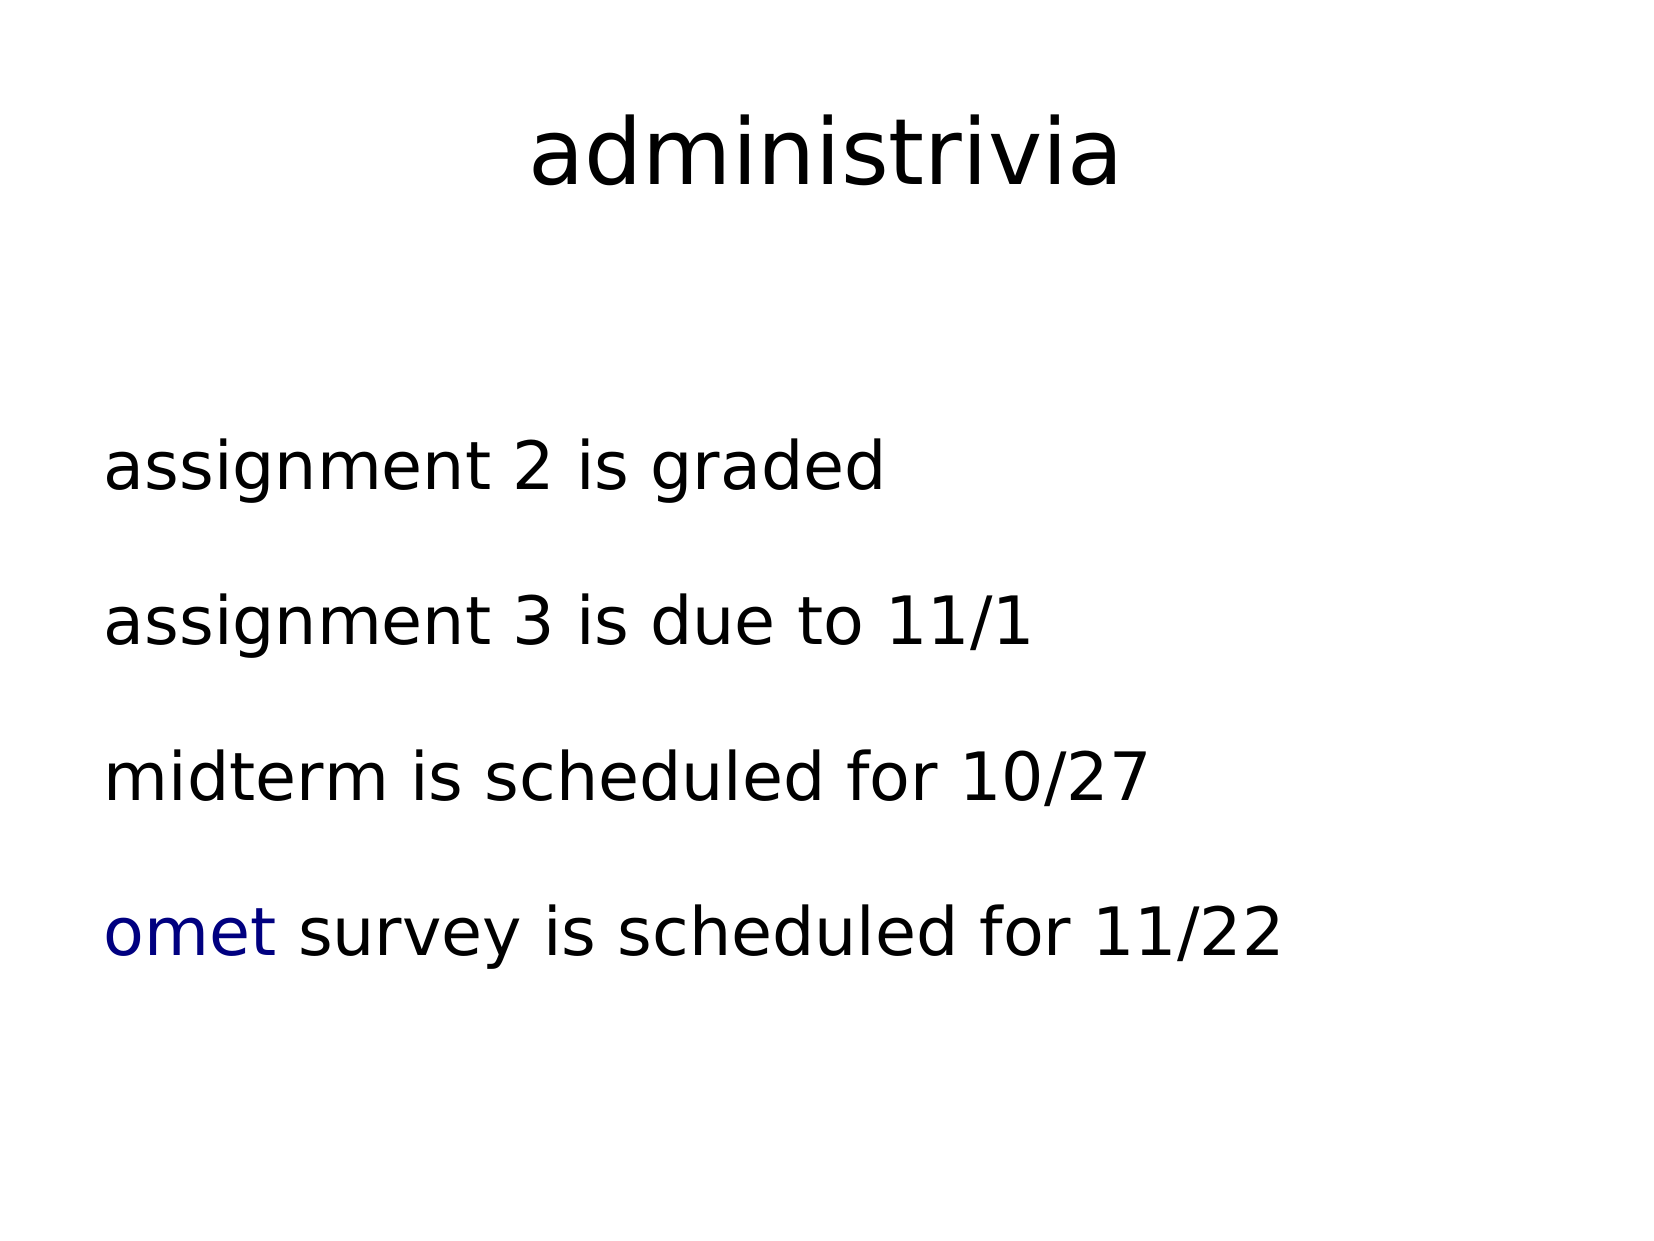

# administrivia
 assignment 2 is graded
 assignment 3 is due to 11/1
 midterm is scheduled for 10/27
 omet survey is scheduled for 11/22